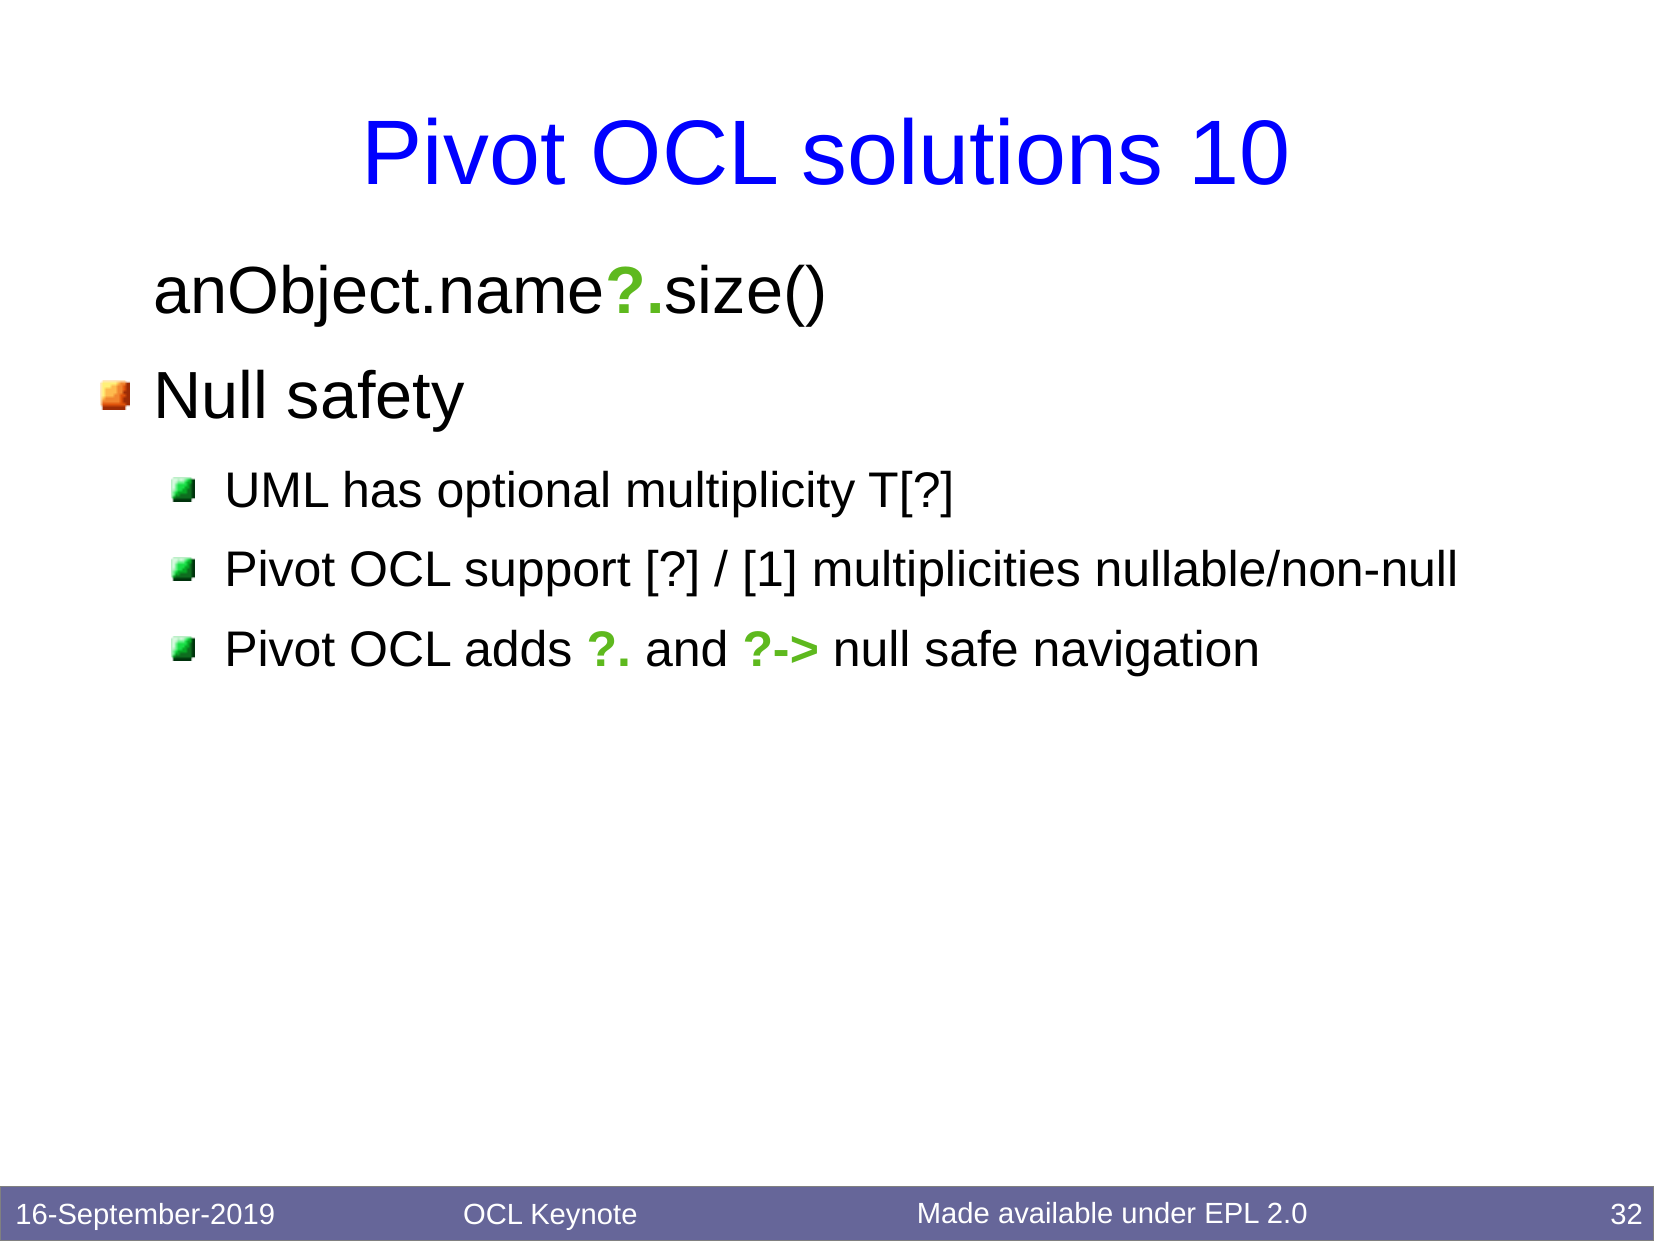

# Pivot OCL solutions 10
anObject.name?.size()
Null safety
UML has optional multiplicity T[?]
Pivot OCL support [?] / [1] multiplicities nullable/non-null
Pivot OCL adds ?. and ?-> null safe navigation
16-September-2019
OCL Keynote
32